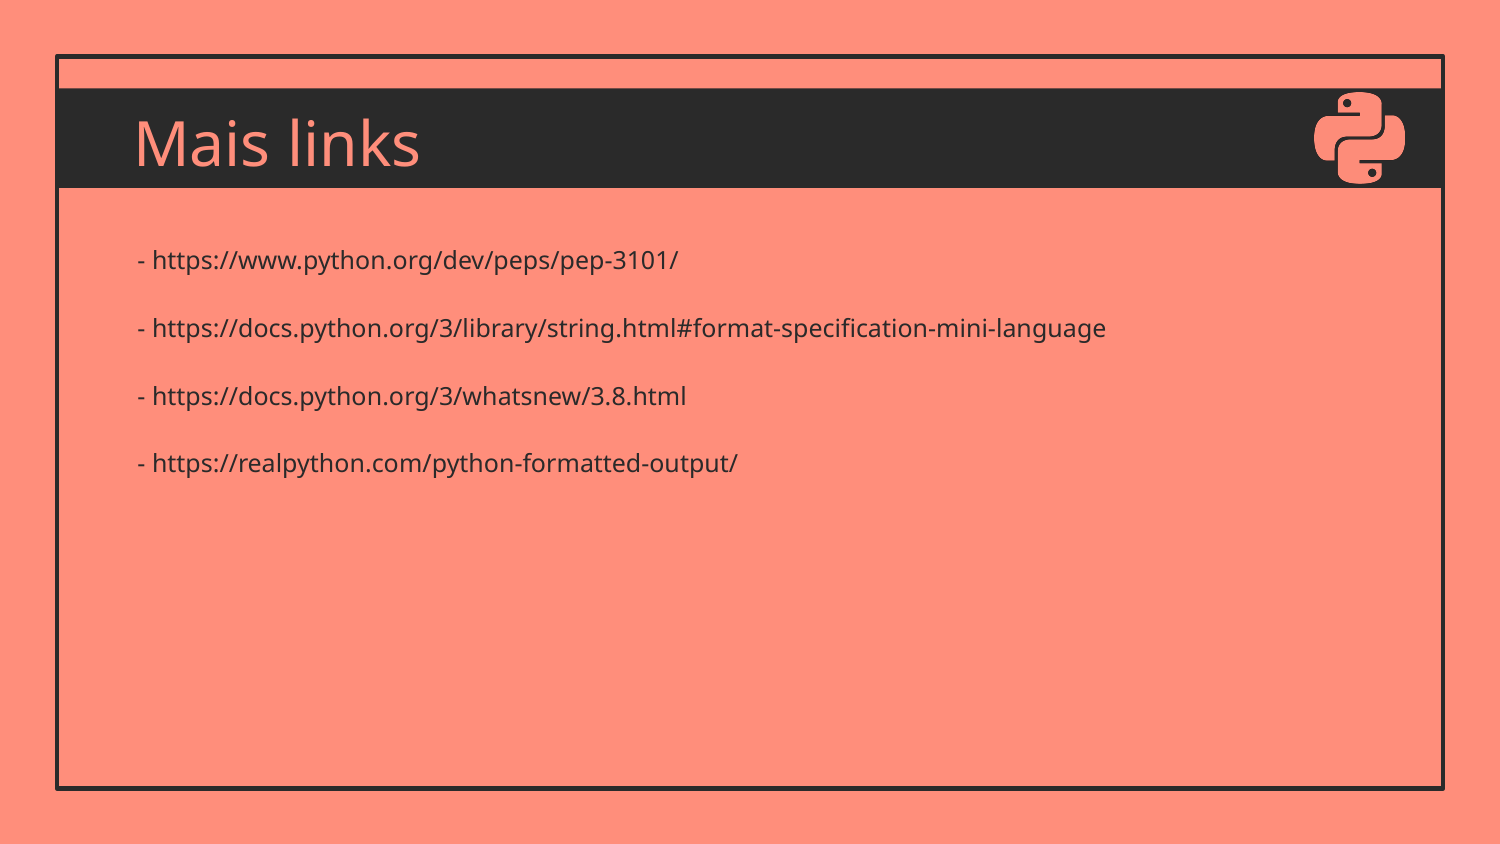

# Mais links
- https://www.python.org/dev/peps/pep-3101/
- https://docs.python.org/3/library/string.html#format-specification-mini-language
- https://docs.python.org/3/whatsnew/3.8.html
- https://realpython.com/python-formatted-output/